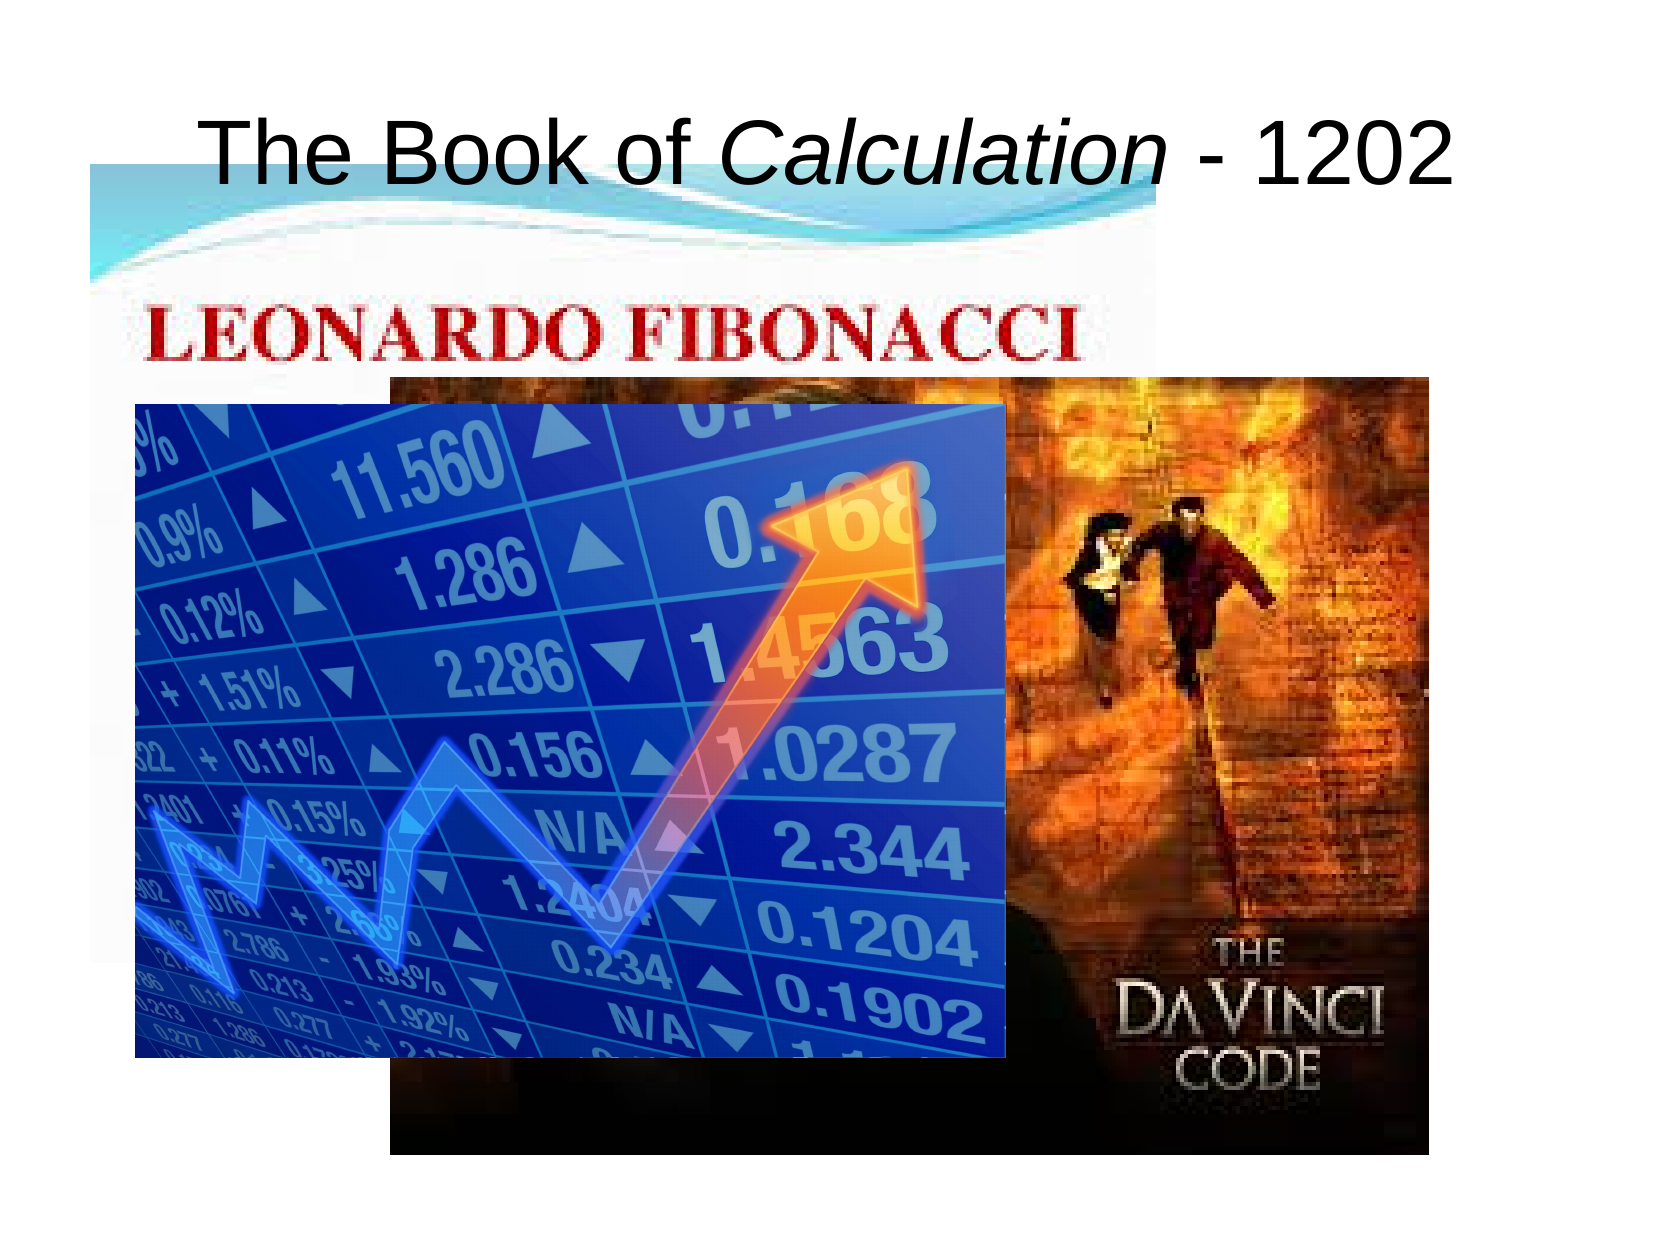

# The Book of Calculation - 1202